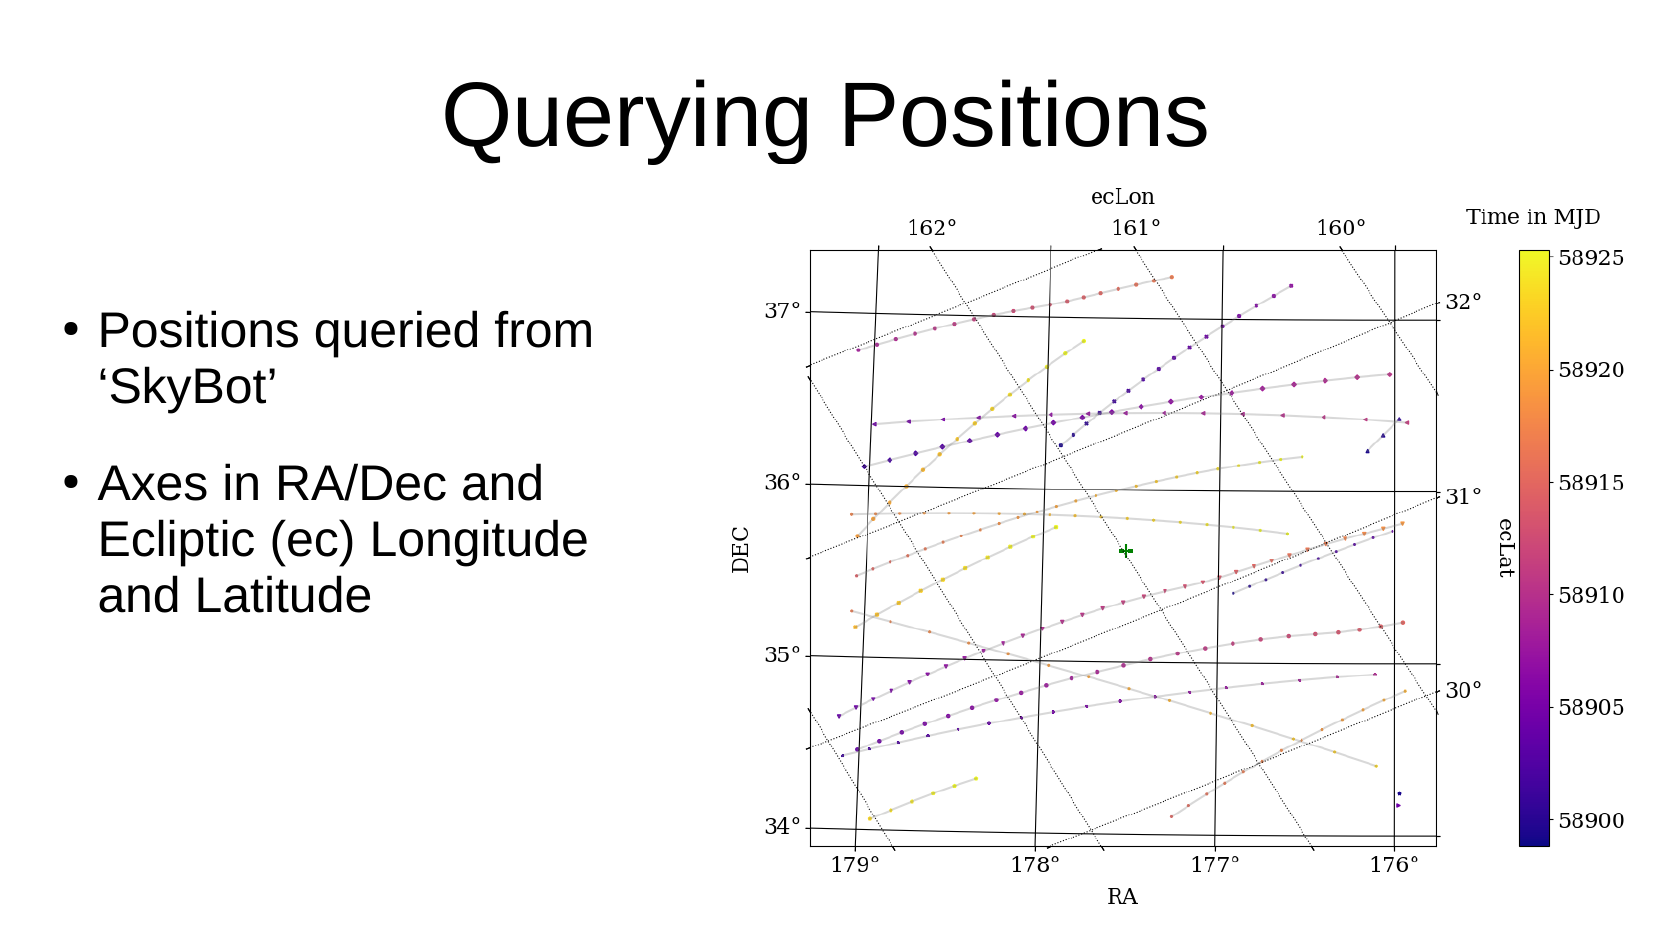

# Querying Positions
Positions queried from ‘SkyBot’
Axes in RA/Dec and Ecliptic (ec) Longitude and Latitude